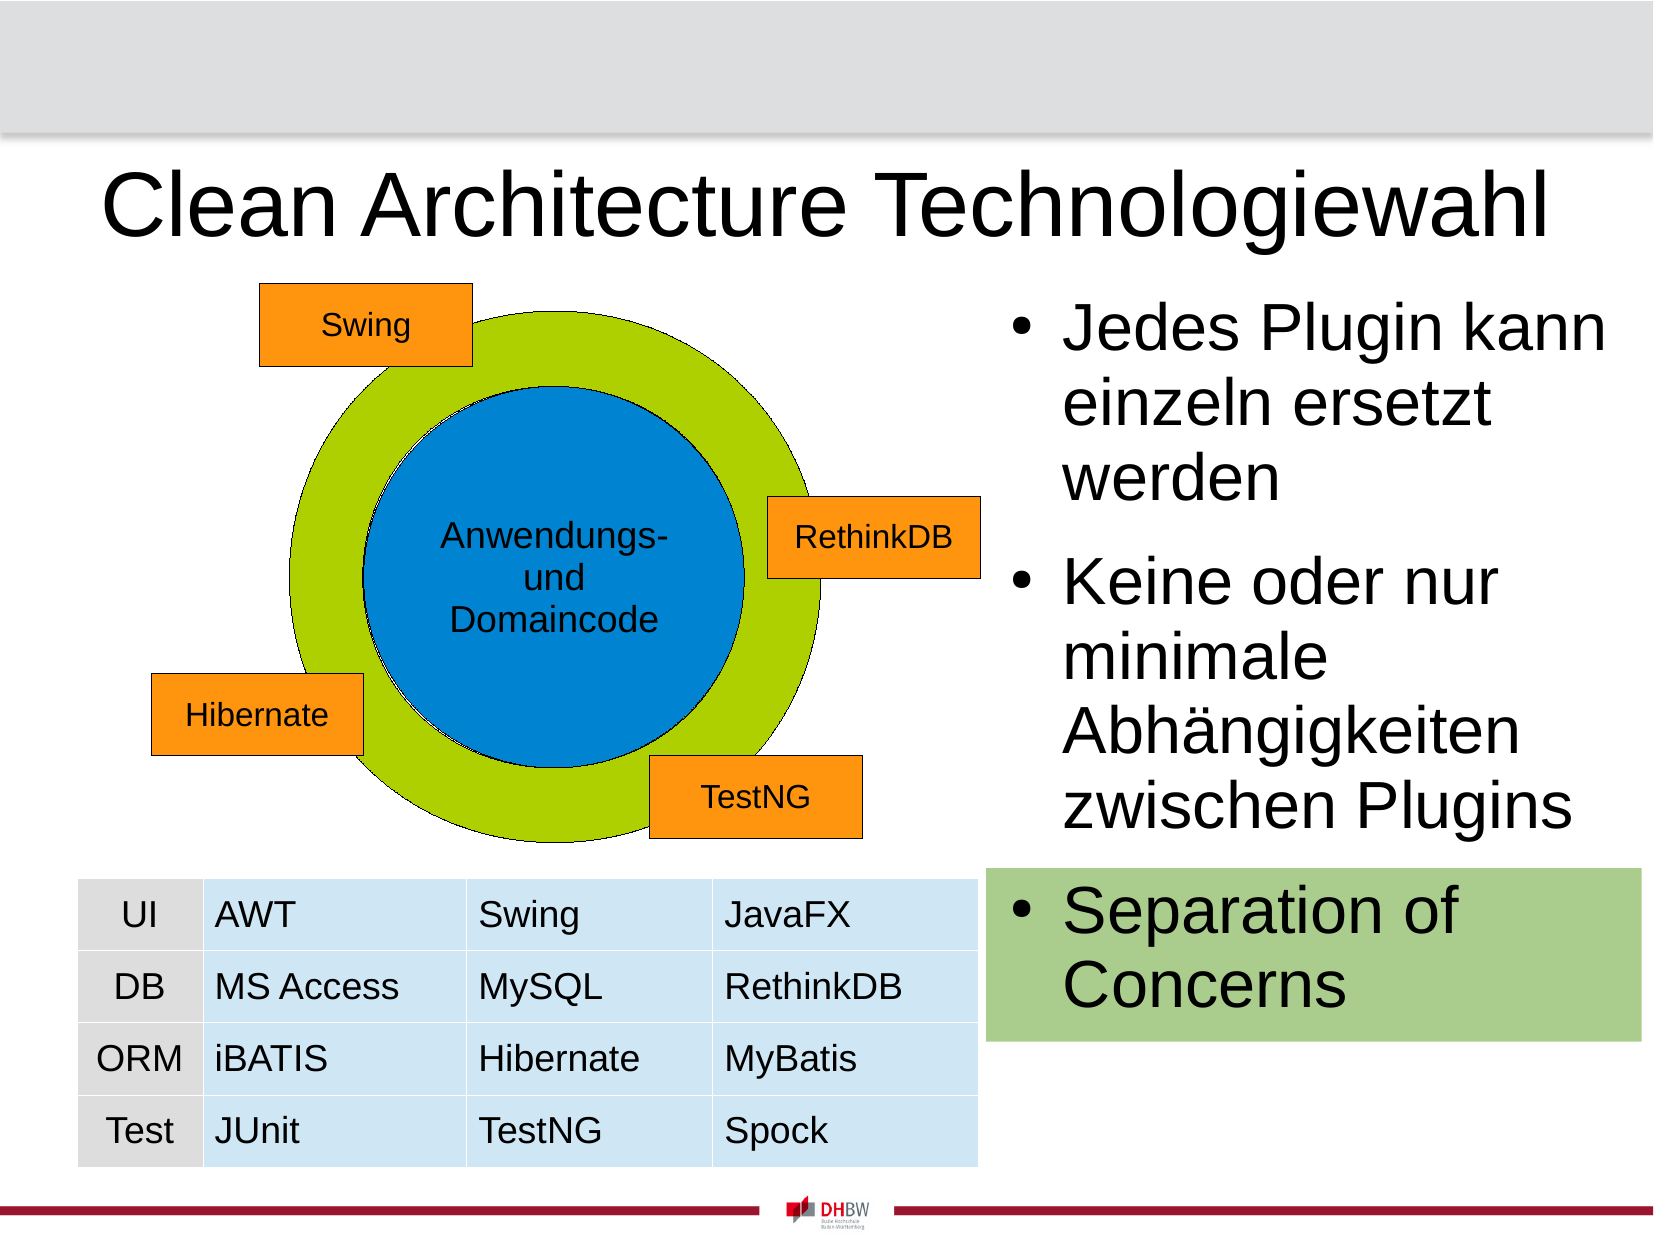

# Clean Architecture Technologiewahl
Swing
Jedes Plugin kann einzeln ersetzt werden
Keine oder nur minimale Abhängigkeiten zwischen Plugins
Separation of Concerns
Anwendungs-
und
Domaincode
MySQL
RethinkDB
Hibernate
TestNG
| UI | AWT | Swing | JavaFX |
| --- | --- | --- | --- |
| DB | MS Access | MySQL | RethinkDB |
| ORM | iBATIS | Hibernate | MyBatis |
| Test | JUnit | TestNG | Spock |